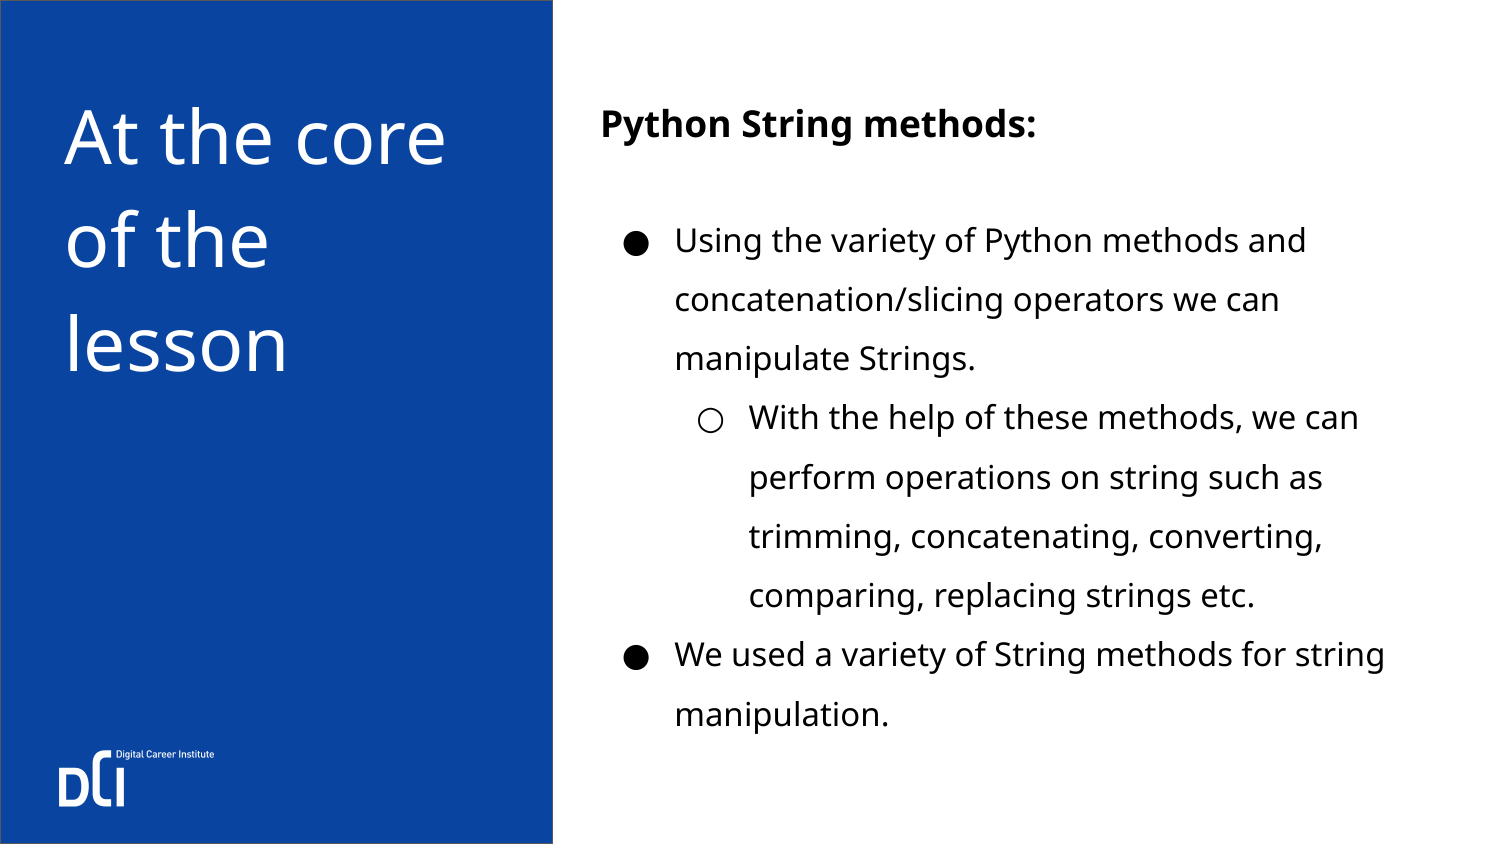

At the core of the lesson
# Python String methods:
Using the variety of Python methods and concatenation/slicing operators we can manipulate Strings.
With the help of these methods, we can perform operations on string such as trimming, concatenating, converting, comparing, replacing strings etc.
We used a variety of String methods for string manipulation.